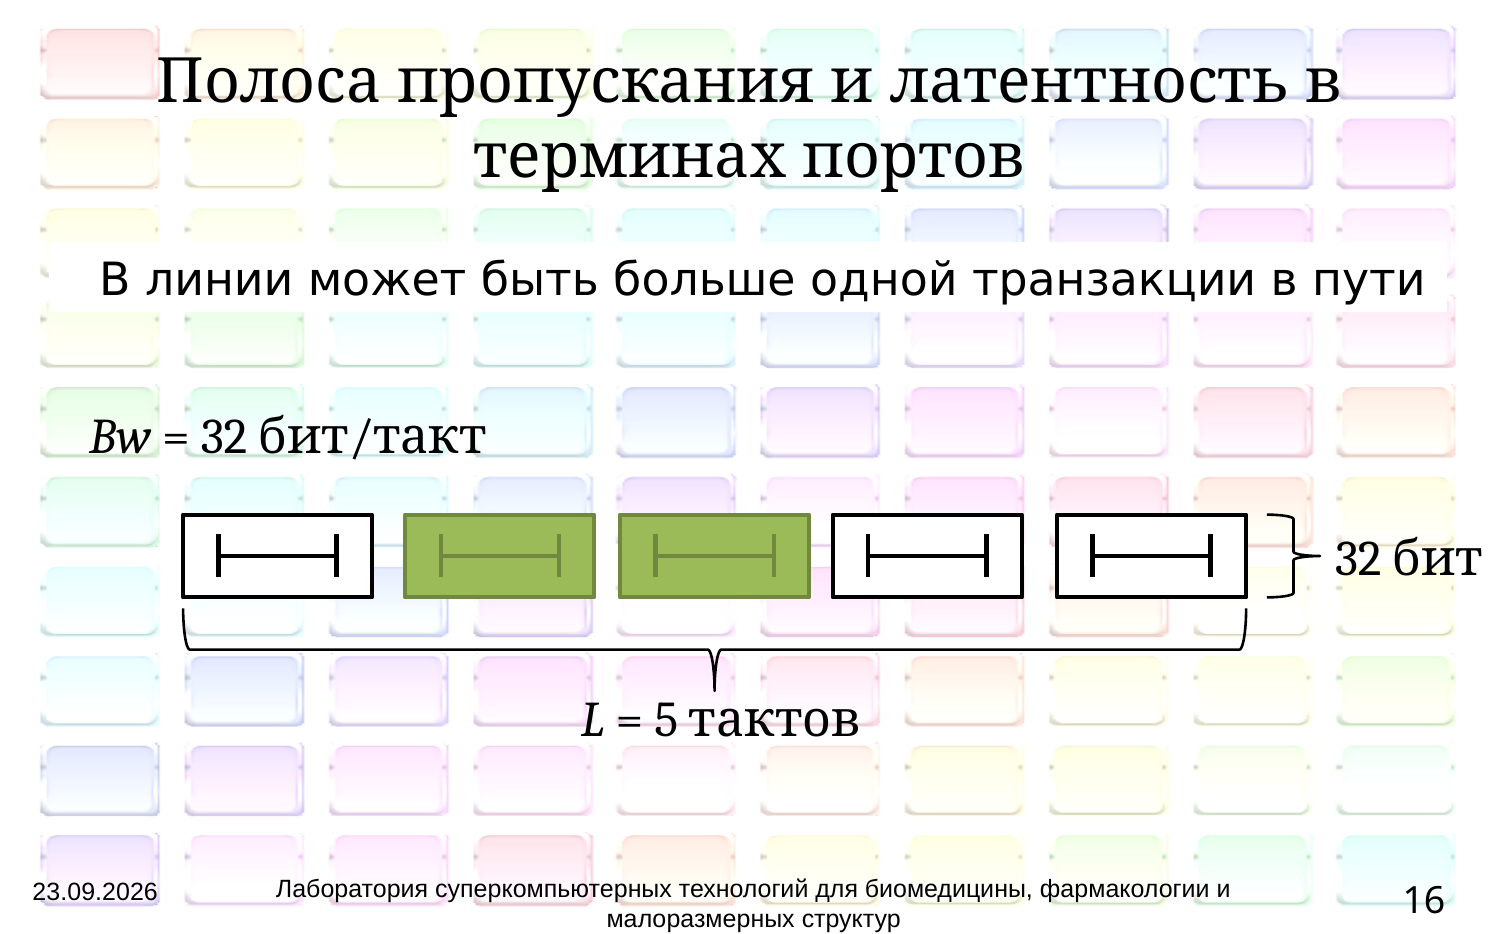

# Полоса пропускания и латентность в терминах портов
В линии может быть больше одной транзакции в пути
Bw = 32 бит/такт
32 бит
L = 5 тактов
Лаборатория суперкомпьютерных технологий для биомедицины, фармакологии и малоразмерных структур